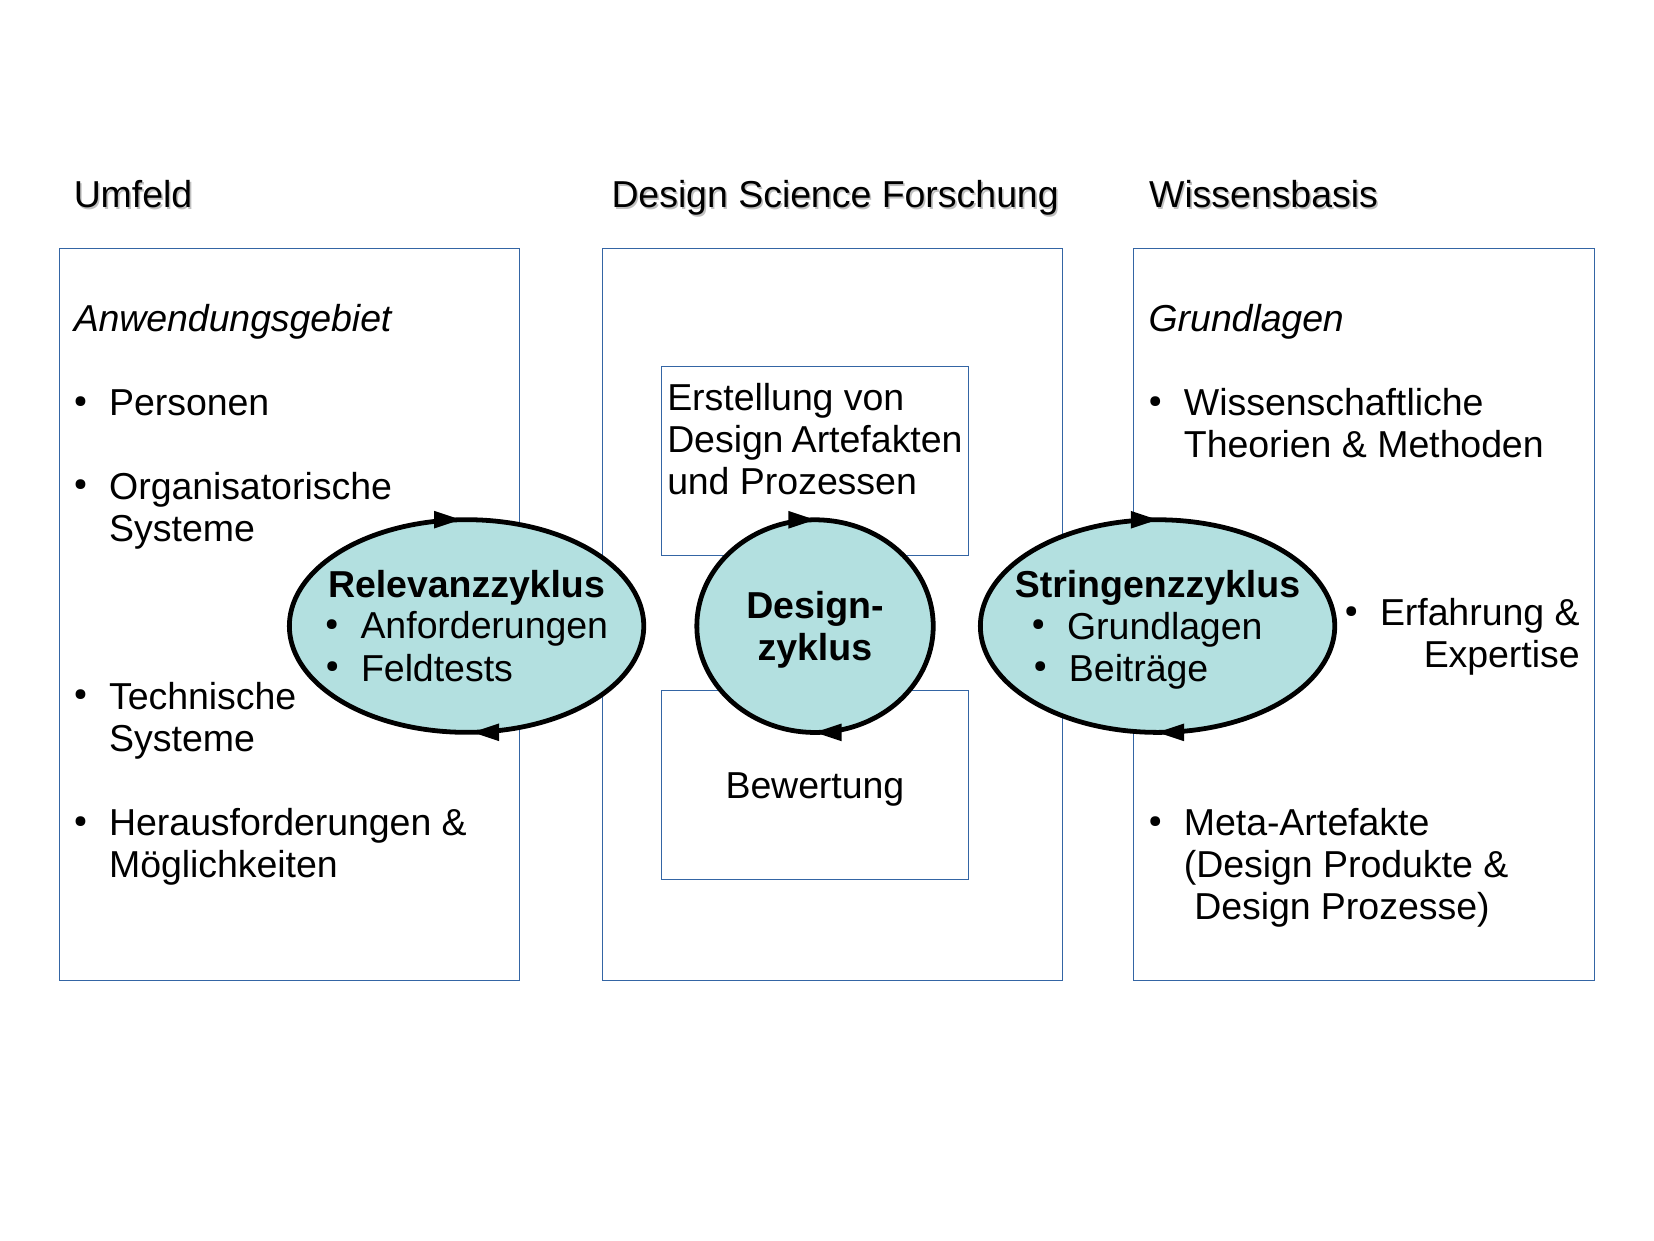

Umfeld						 Design Science Forschung	 Wissensbasis
Anwendungsgebiet
Personen
Organisatorische
Systeme
Technische
Systeme
Herausforderungen &
Möglichkeiten
Grundlagen
Wissenschaftliche
Theorien & Methoden
Erfahrung &
Expertise
Meta-Artefakte
(Design Produkte &
 Design Prozesse)
Erstellung von
Design Artefakten
und Prozessen
Relevanzzyklus
Anforderungen
Feldtests
Stringenzzyklus
Grundlagen
Beiträge
Design-
zyklus
Bewertung